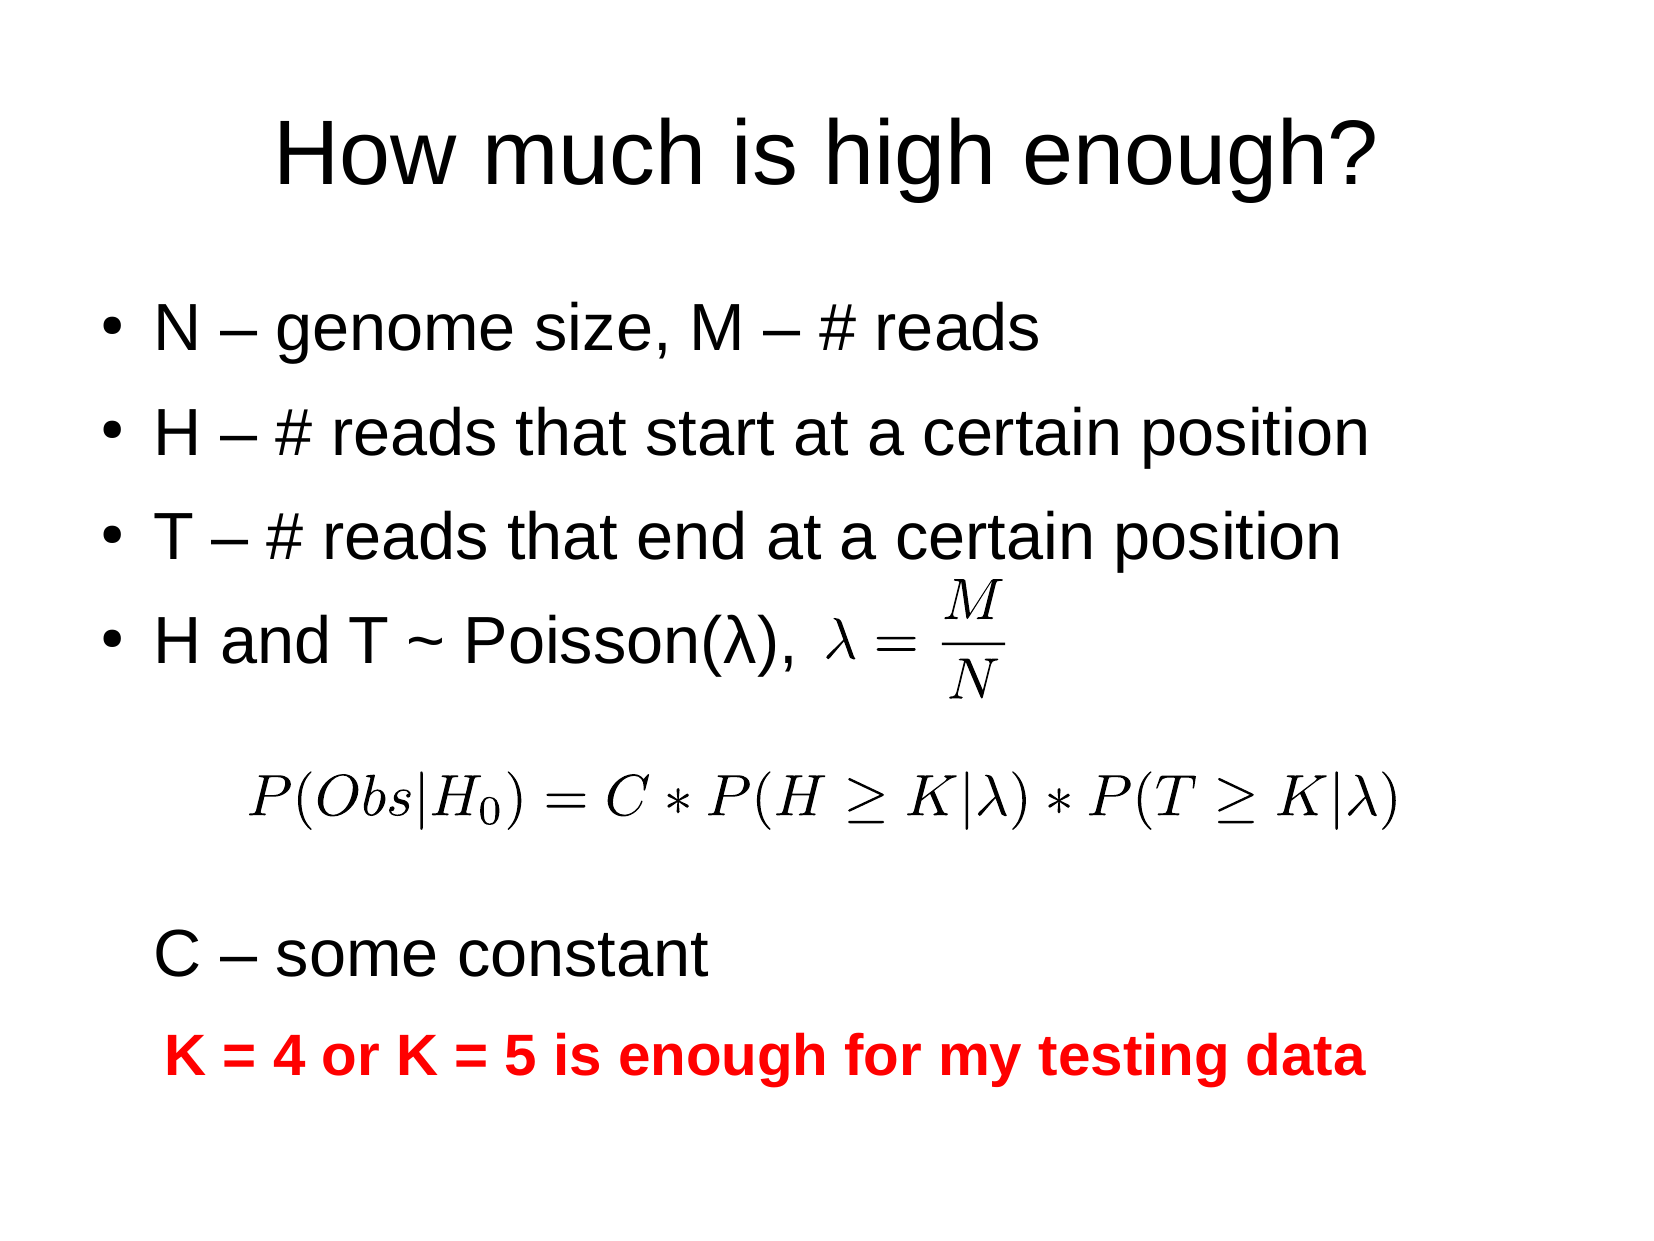

# How much is high enough?
N – genome size, M – # reads
H – # reads that start at a certain position
T – # reads that end at a certain position
H and T ~ Poisson(λ),
C – some constant
K = 4 or K = 5 is enough for my testing data